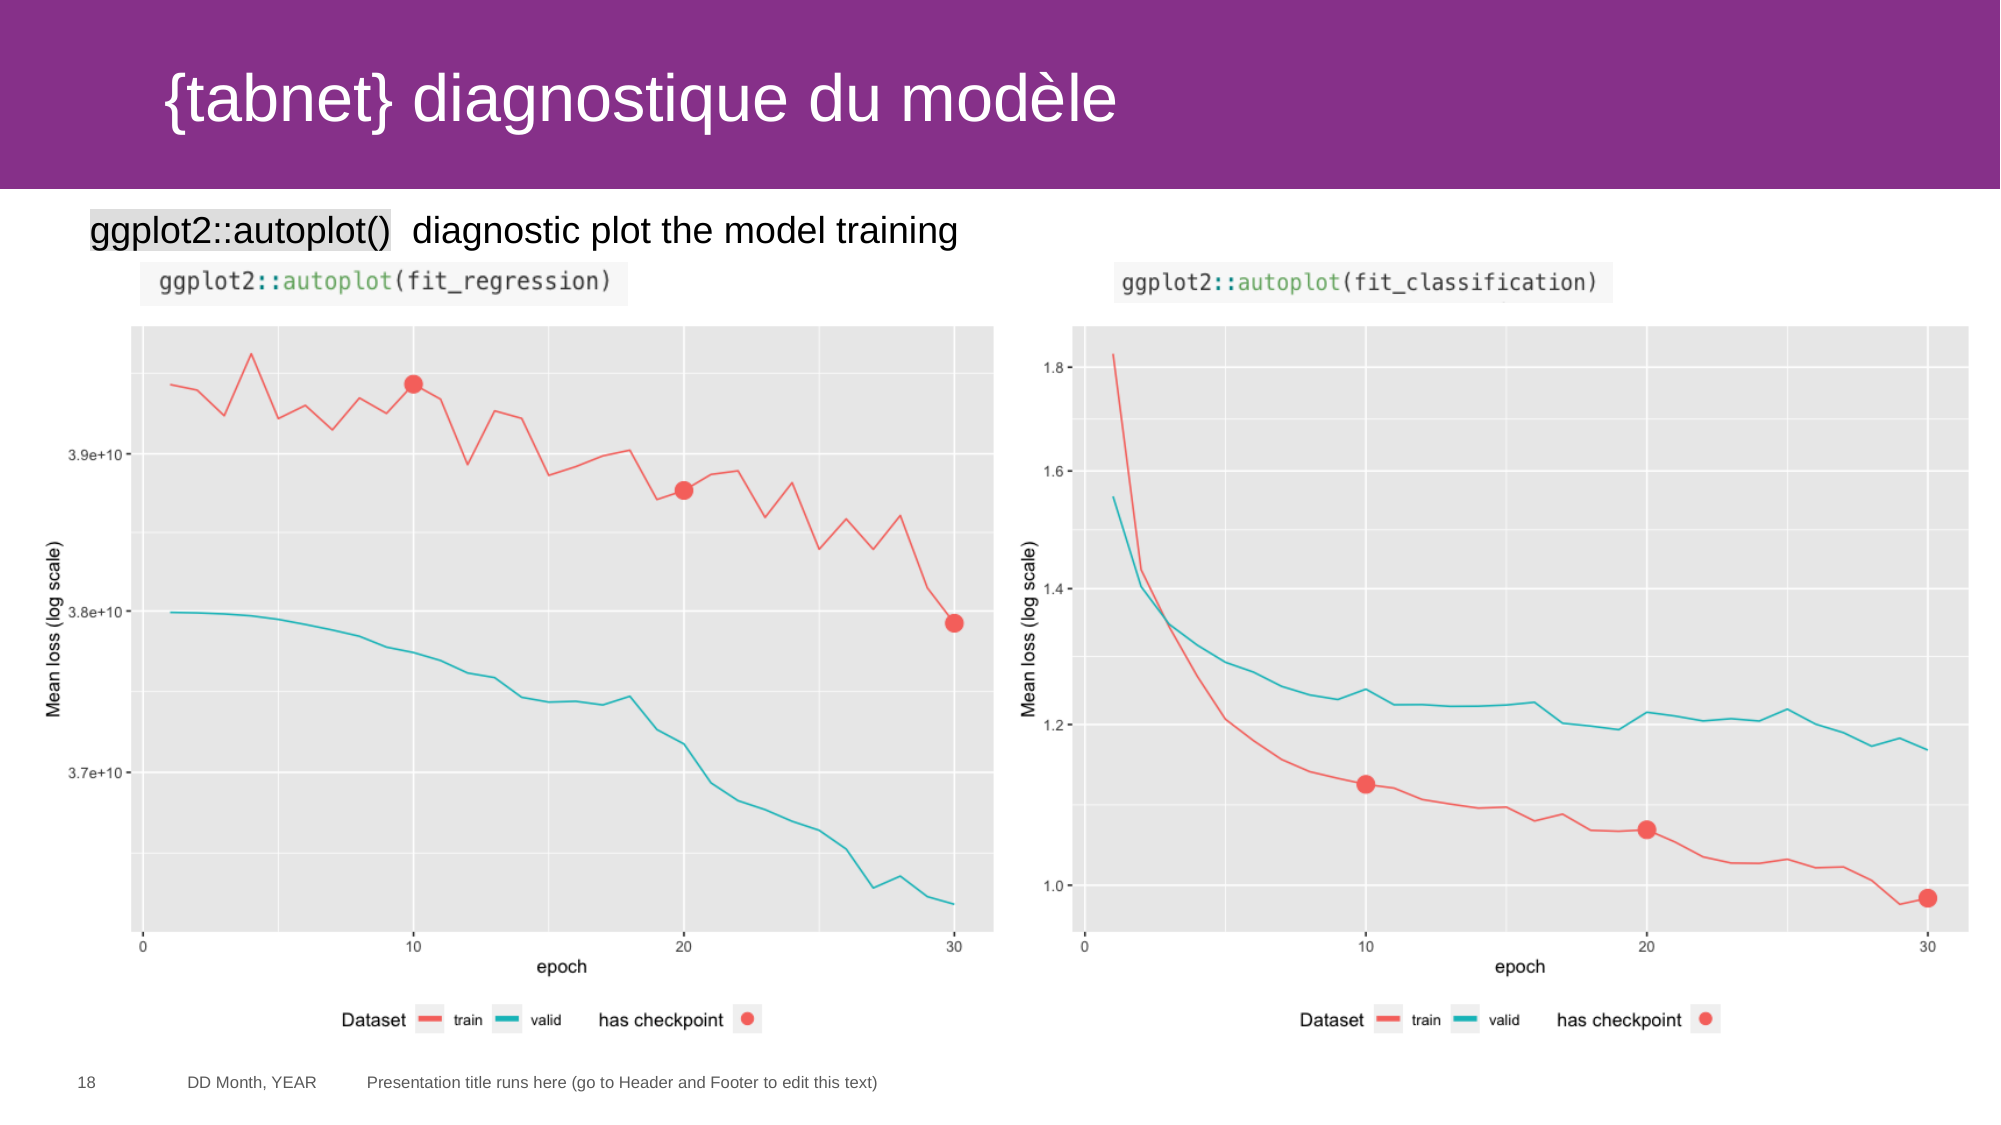

{tabnet} diagnostique du modèle
ggplot2::autoplot() diagnostic plot the model training
DD Month, YEAR
Presentation title runs here (go to Header and Footer to edit this text)